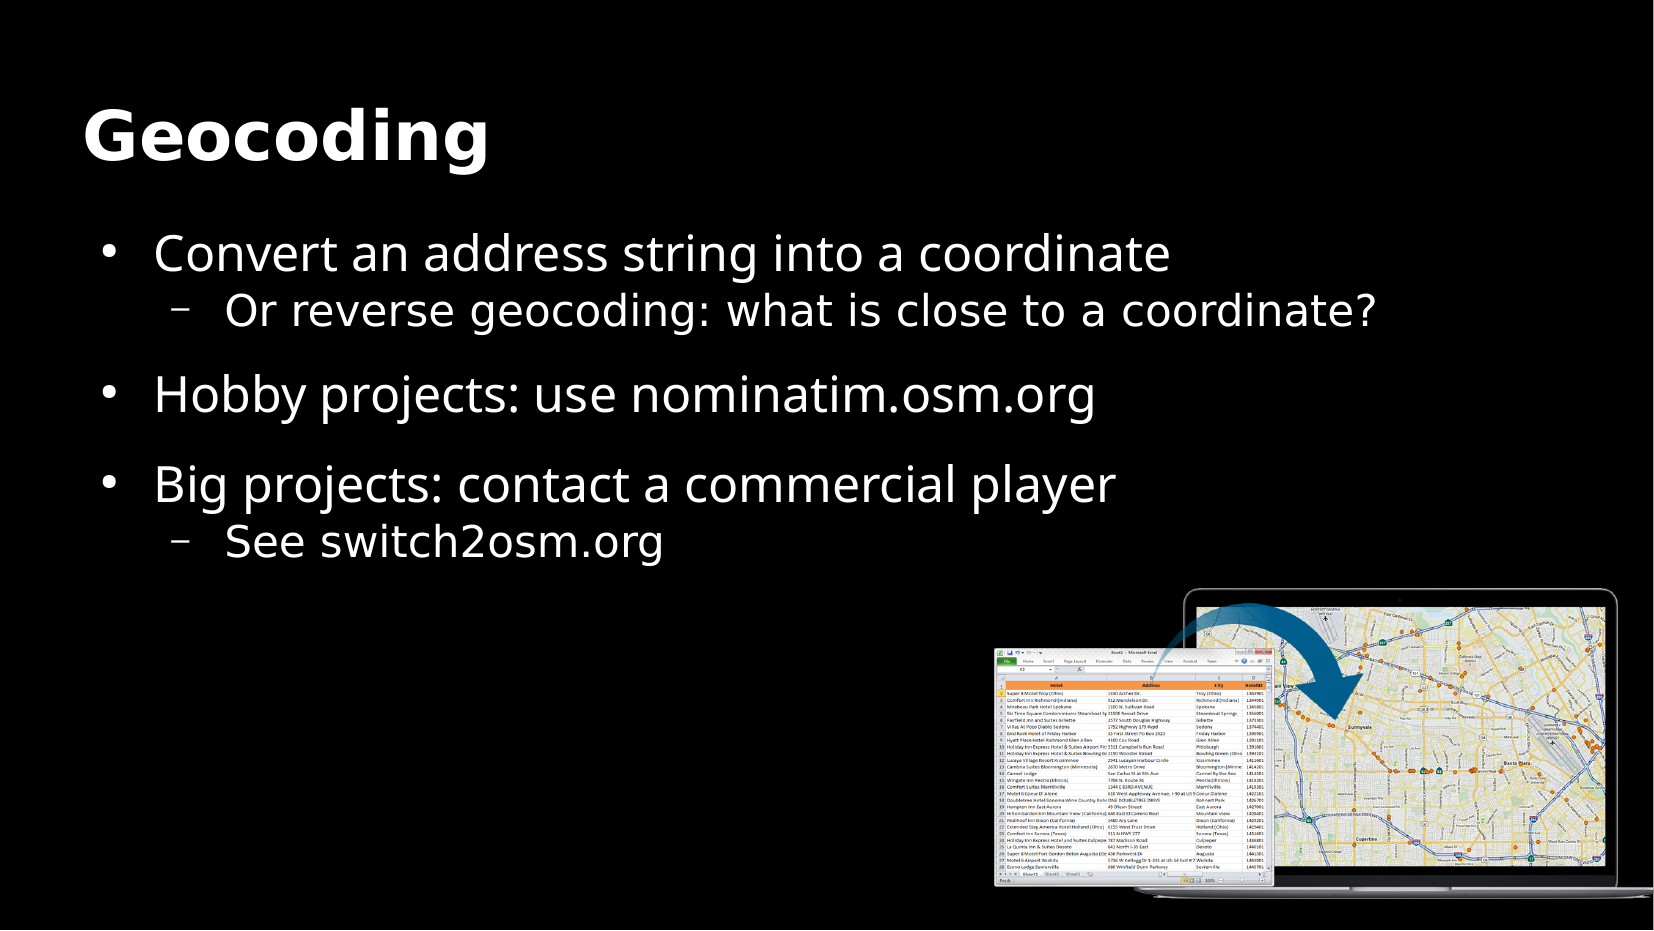

# Geocoding
Convert an address string into a coordinate
Or reverse geocoding: what is close to a coordinate?
Hobby projects: use nominatim.osm.org
Big projects: contact a commercial player
See switch2osm.org